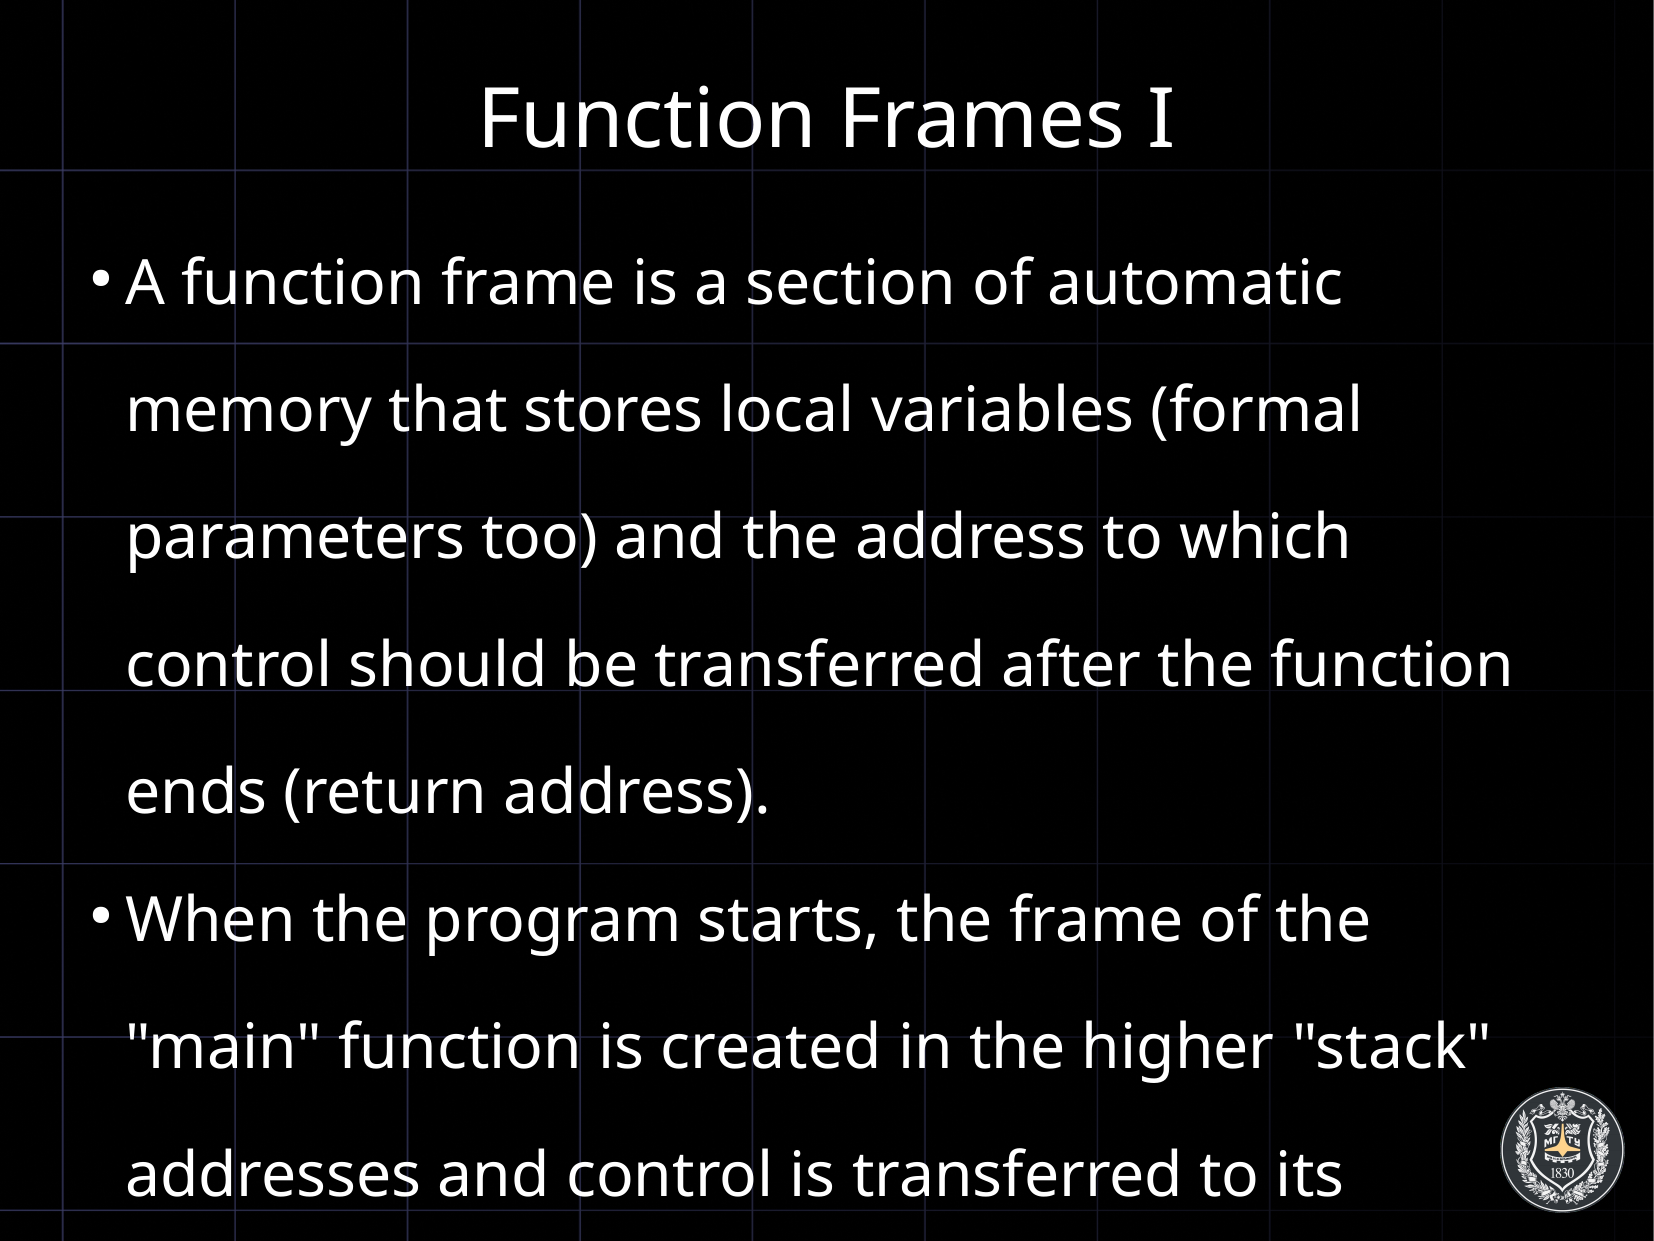

# Function Frames I
A function frame is a section of automatic memory that stores local variables (formal parameters too) and the address to which control should be transferred after the function ends (return address).
When the program starts, the frame of the "main" function is created in the higher "stack" addresses and control is transferred to its address.
If `print` function is called from "main" function, then print’s frame is placed before the main frame and its return address is "main" address.